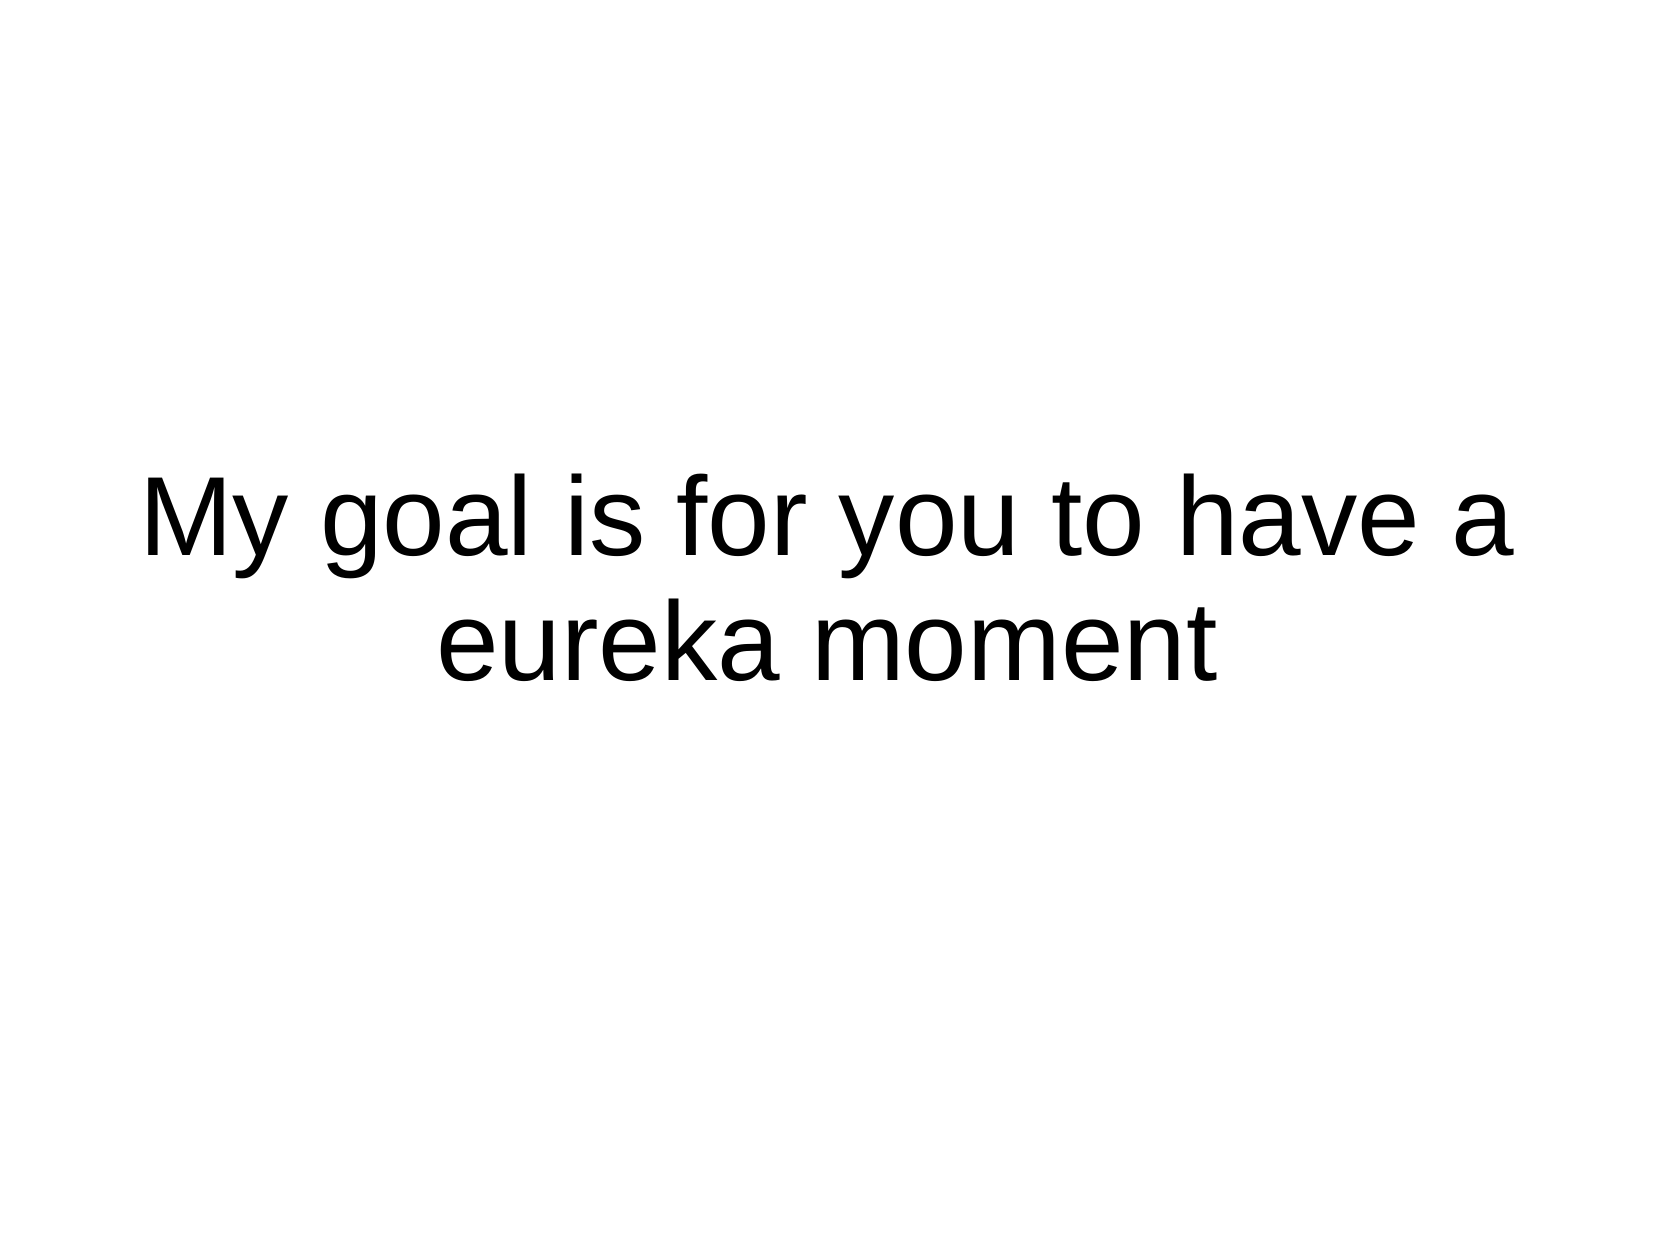

# My goal is for you to have a eureka moment